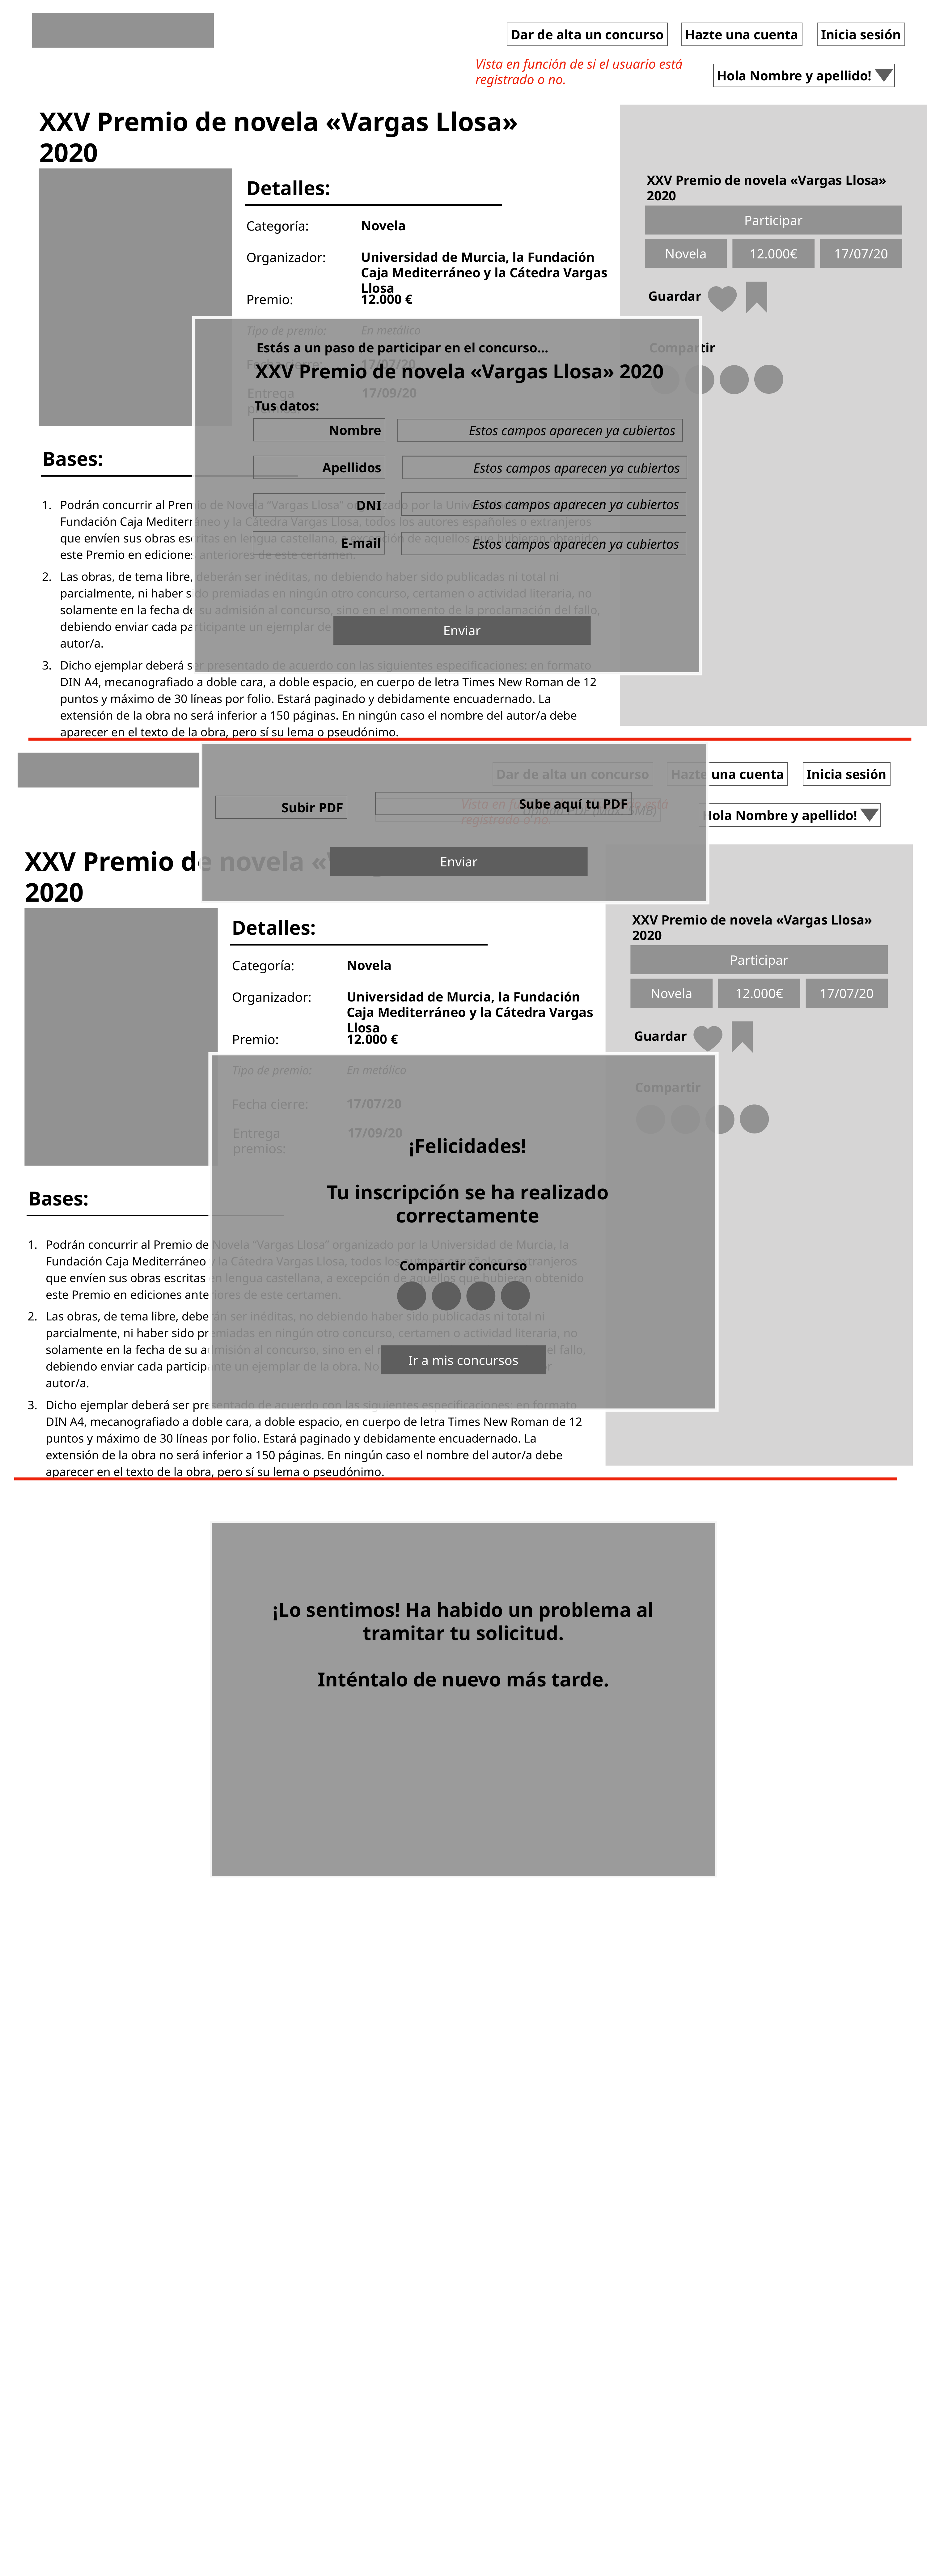

Dar de alta un concurso
Hazte una cuenta
Inicia sesión
Vista en función de si el usuario está registrado o no.
Hola Nombre y apellido!
XXV Premio de novela «Vargas Llosa» 2020
XXV Premio de novela «Vargas Llosa» 2020
Detalles:
Participar
Novela
Categoría:
Novela
12.000€
17/07/20
Universidad de Murcia, la Fundación Caja Mediterráneo y la Cátedra Vargas Llosa
Organizador:
Guardar
12.000 €
Premio:
En metálico
Tipo de premio:
Estás a un paso de participar en el concurso…
Compartir
17/07/20
Fecha cierre:
XXV Premio de novela «Vargas Llosa» 2020
17/09/20
Entrega premios:
Tus datos:
Nombre
Estos campos aparecen ya cubiertos
Bases:
Apellidos
Estos campos aparecen ya cubiertos
Podrán concurrir al Premio de Novela “Vargas Llosa” organizado por la Universidad de Murcia, la Fundación Caja Mediterráneo y la Cátedra Vargas Llosa, todos los autores españoles o extranjeros que envíen sus obras escritas en lengua castellana, a excepción de aquellos que hubieran obtenido este Premio en ediciones anteriores de este certamen.
Las obras, de tema libre, deberán ser inéditas, no debiendo haber sido publicadas ni total ni parcialmente, ni haber sido premiadas en ningún otro concurso, certamen o actividad literaria, no solamente en la fecha de su admisión al concurso, sino en el momento de la proclamación del fallo, debiendo enviar cada participante un ejemplar de la obra. No se admite más de una obra por autor/a.
Dicho ejemplar deberá ser presentado de acuerdo con las siguientes especificaciones: en formato DIN A4, mecanografiado a doble cara, a doble espacio, en cuerpo de letra Times New Roman de 12 puntos y máximo de 30 líneas por folio. Estará paginado y debidamente encuadernado. La extensión de la obra no será inferior a 150 páginas. En ningún caso el nombre del autor/a debe aparecer en el texto de la obra, pero sí su lema o pseudónimo.
Estos campos aparecen ya cubiertos
DNI
E-mail
Estos campos aparecen ya cubiertos
Enviar
Dar de alta un concurso
Hazte una cuenta
Inicia sesión
Vista en función de si el usuario está registrado o no.
Sube aquí tu PDF
Subir PDF
Upload PDF (Máx. 5MB)
Hola Nombre y apellido!
XXV Premio de novela «Vargas Llosa» 2020
Enviar
XXV Premio de novela «Vargas Llosa» 2020
Detalles:
Participar
Novela
Categoría:
Novela
12.000€
17/07/20
Universidad de Murcia, la Fundación Caja Mediterráneo y la Cátedra Vargas Llosa
Organizador:
Guardar
12.000 €
Premio:
En metálico
Tipo de premio:
Compartir
17/07/20
Fecha cierre:
17/09/20
Entrega premios:
¡Felicidades!
Tu inscripción se ha realizado correctamente
Bases:
Podrán concurrir al Premio de Novela “Vargas Llosa” organizado por la Universidad de Murcia, la Fundación Caja Mediterráneo y la Cátedra Vargas Llosa, todos los autores españoles o extranjeros que envíen sus obras escritas en lengua castellana, a excepción de aquellos que hubieran obtenido este Premio en ediciones anteriores de este certamen.
Las obras, de tema libre, deberán ser inéditas, no debiendo haber sido publicadas ni total ni parcialmente, ni haber sido premiadas en ningún otro concurso, certamen o actividad literaria, no solamente en la fecha de su admisión al concurso, sino en el momento de la proclamación del fallo, debiendo enviar cada participante un ejemplar de la obra. No se admite más de una obra por autor/a.
Dicho ejemplar deberá ser presentado de acuerdo con las siguientes especificaciones: en formato DIN A4, mecanografiado a doble cara, a doble espacio, en cuerpo de letra Times New Roman de 12 puntos y máximo de 30 líneas por folio. Estará paginado y debidamente encuadernado. La extensión de la obra no será inferior a 150 páginas. En ningún caso el nombre del autor/a debe aparecer en el texto de la obra, pero sí su lema o pseudónimo.
Compartir concurso
Ir a mis concursos
¡Lo sentimos! Ha habido un problema al tramitar tu solicitud.
Inténtalo de nuevo más tarde.